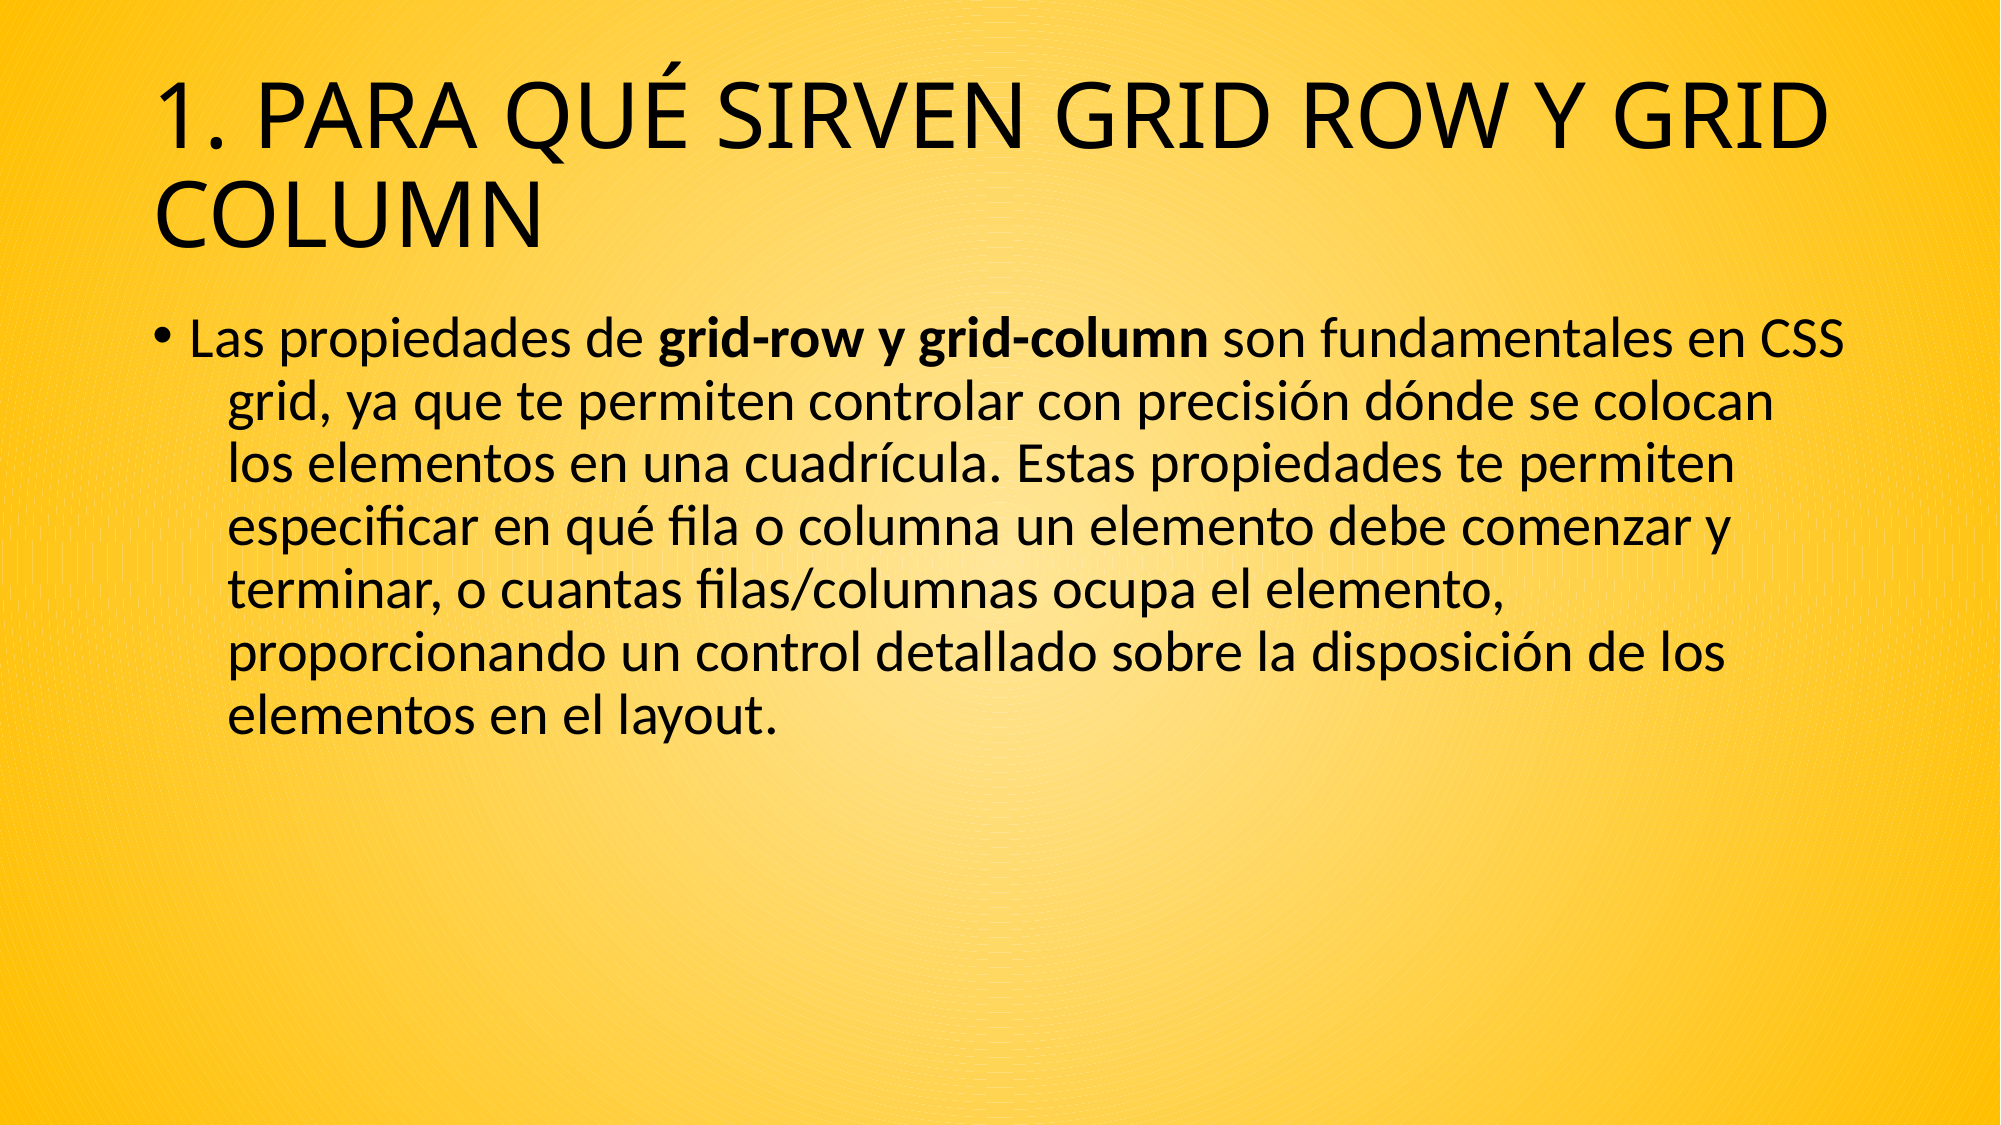

# 1. PARA QUÉ SIRVEN GRID ROW Y GRID COLUMN
Las propiedades de grid-row y grid-column son fundamentales en CSS grid, ya que te permiten controlar con precisión dónde se colocan los elementos en una cuadrícula. Estas propiedades te permiten especificar en qué fila o columna un elemento debe comenzar y terminar, o cuantas filas/columnas ocupa el elemento, proporcionando un control detallado sobre la disposición de los elementos en el layout.